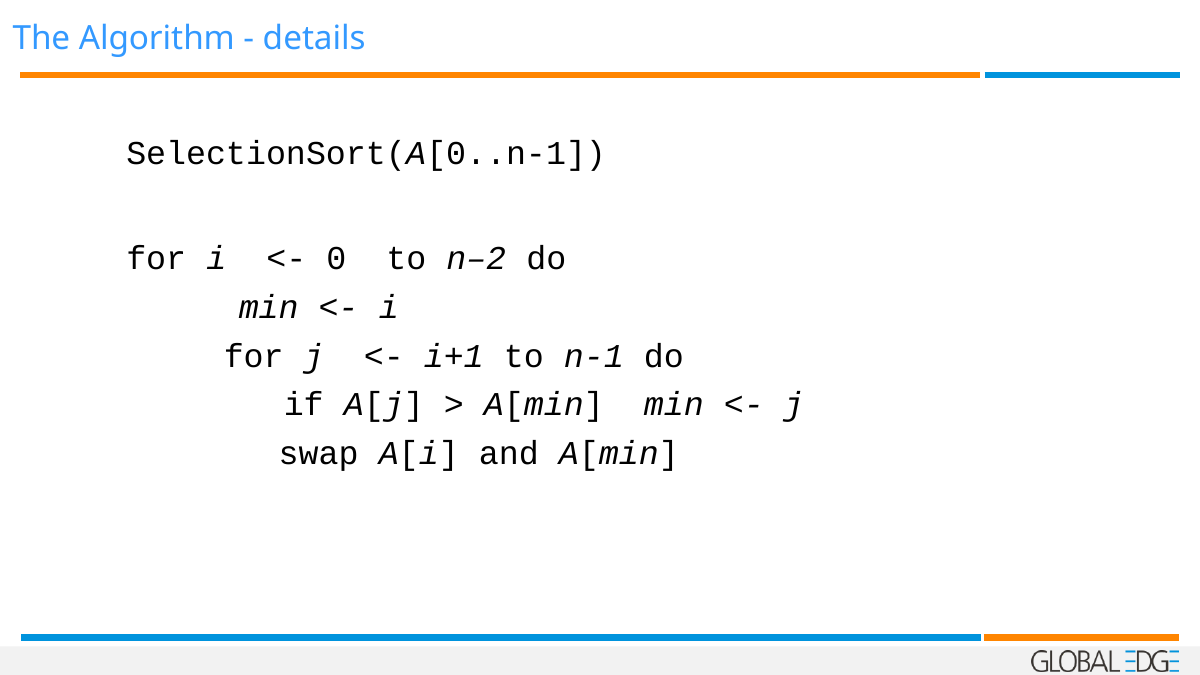

# The Algorithm - details
SelectionSort(A[0..n-1])
for i <- 0 to n–2 do
 min <- i
for j <- i+1 to n-1 do
 if A[j] > A[min] min <- j
 swap A[i] and A[min]